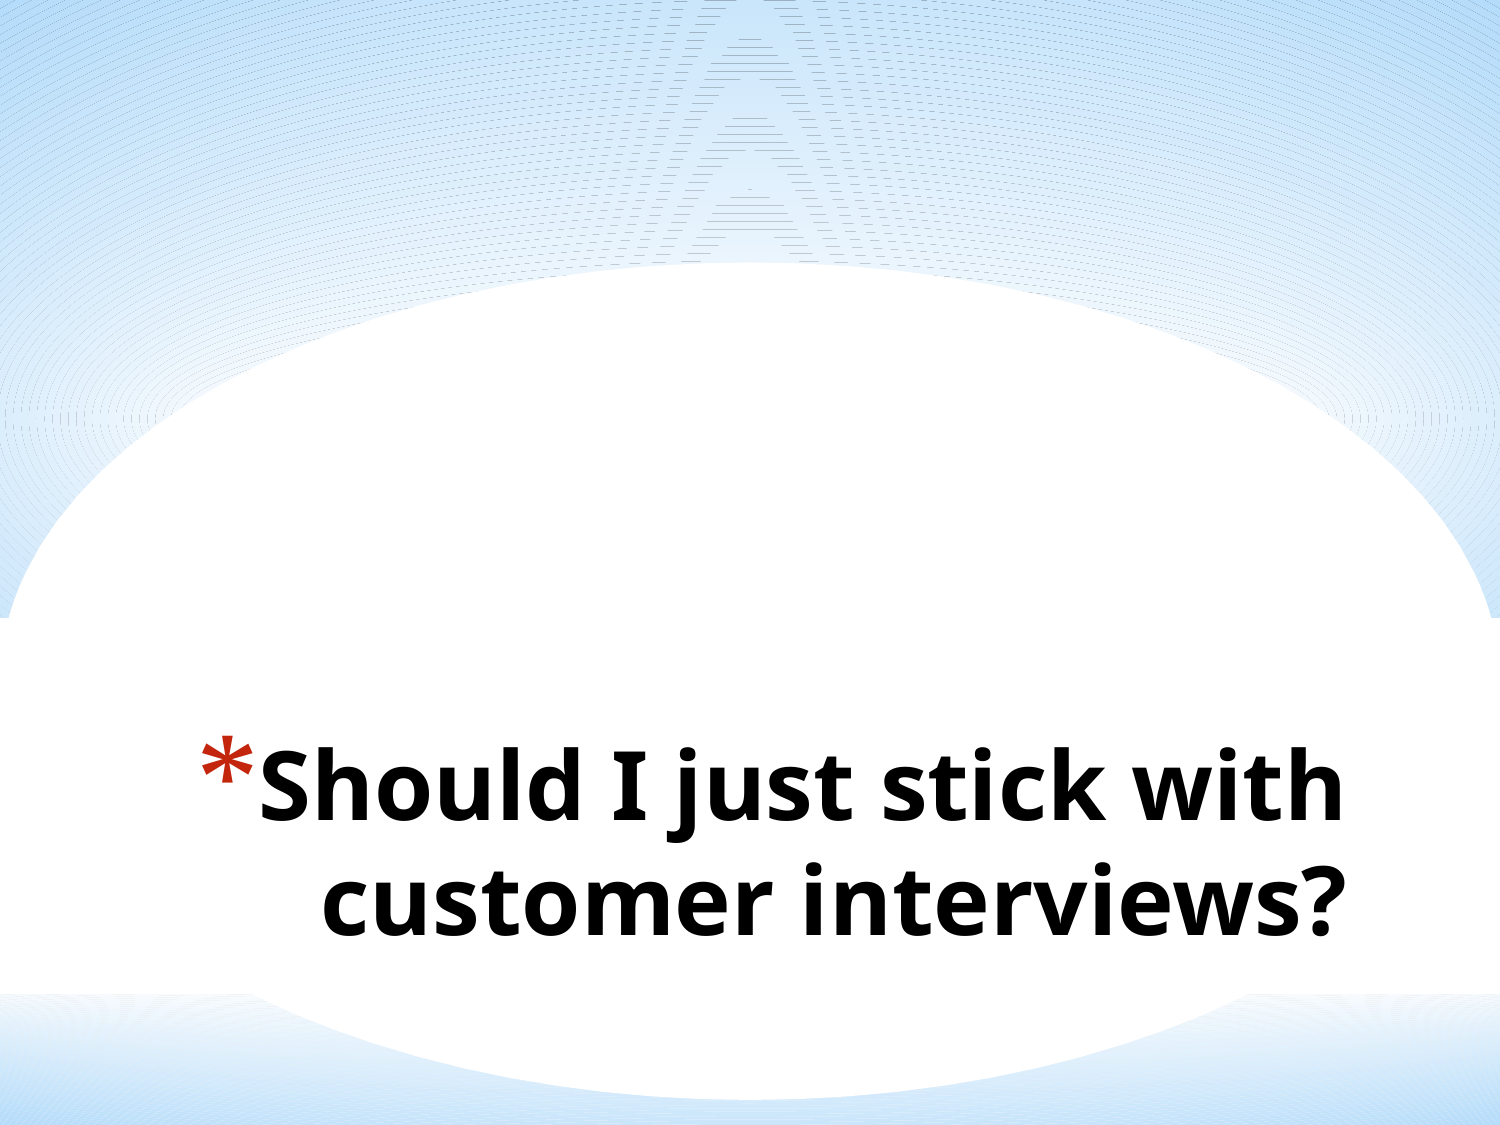

# Should I just stick with customer interviews?